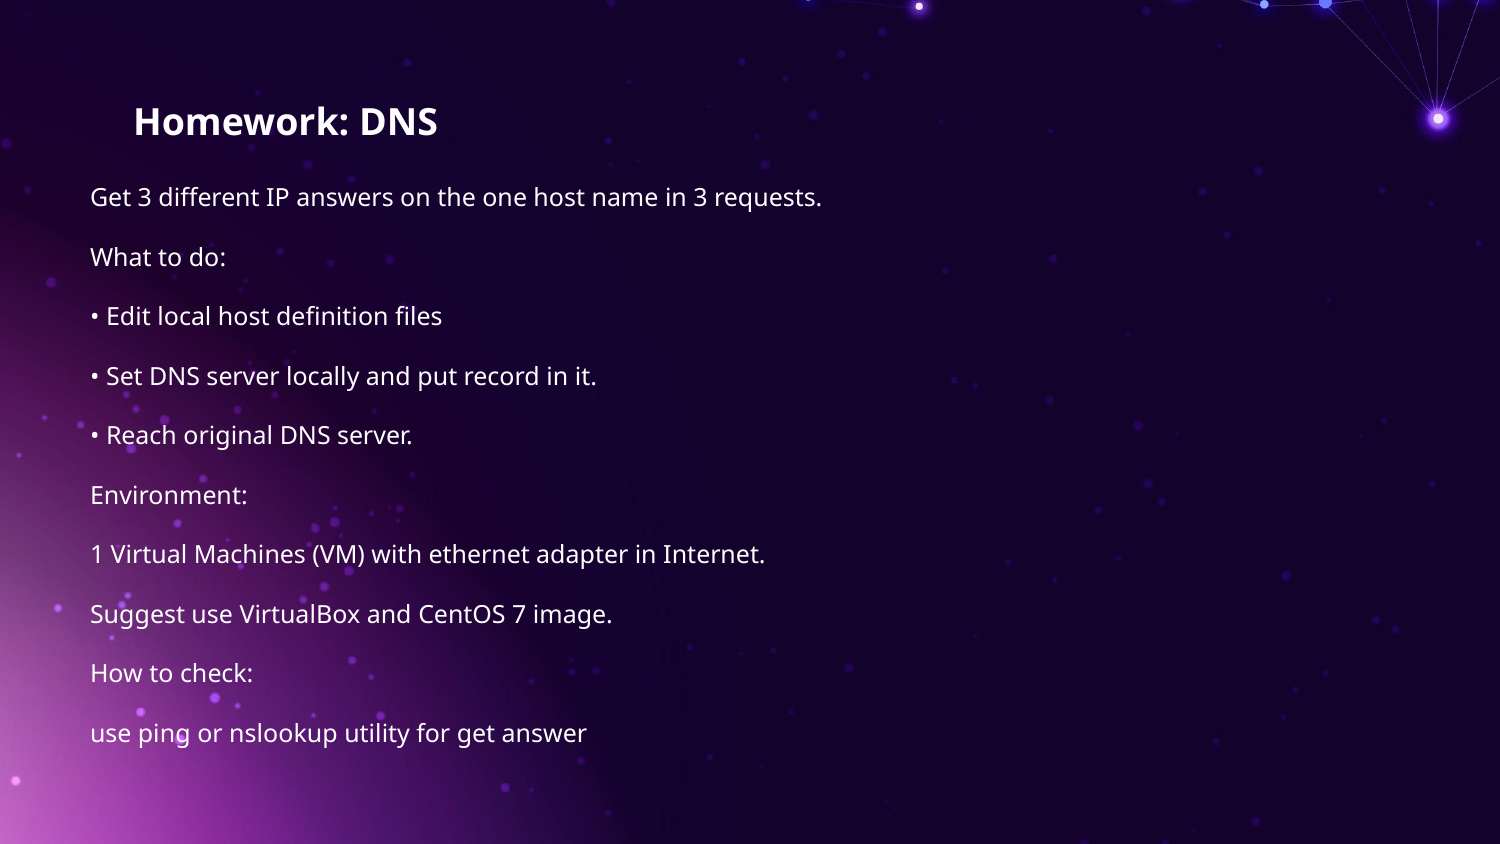

# Homework: DNS
Get 3 different IP answers on the one host name in 3 requests.
What to do:
• Edit local host definition files
• Set DNS server locally and put record in it.
• Reach original DNS server.
Environment:
1 Virtual Machines (VM) with ethernet adapter in Internet.
Suggest use VirtualBox and CentOS 7 image.
How to check:
use ping or nslookup utility for get answer